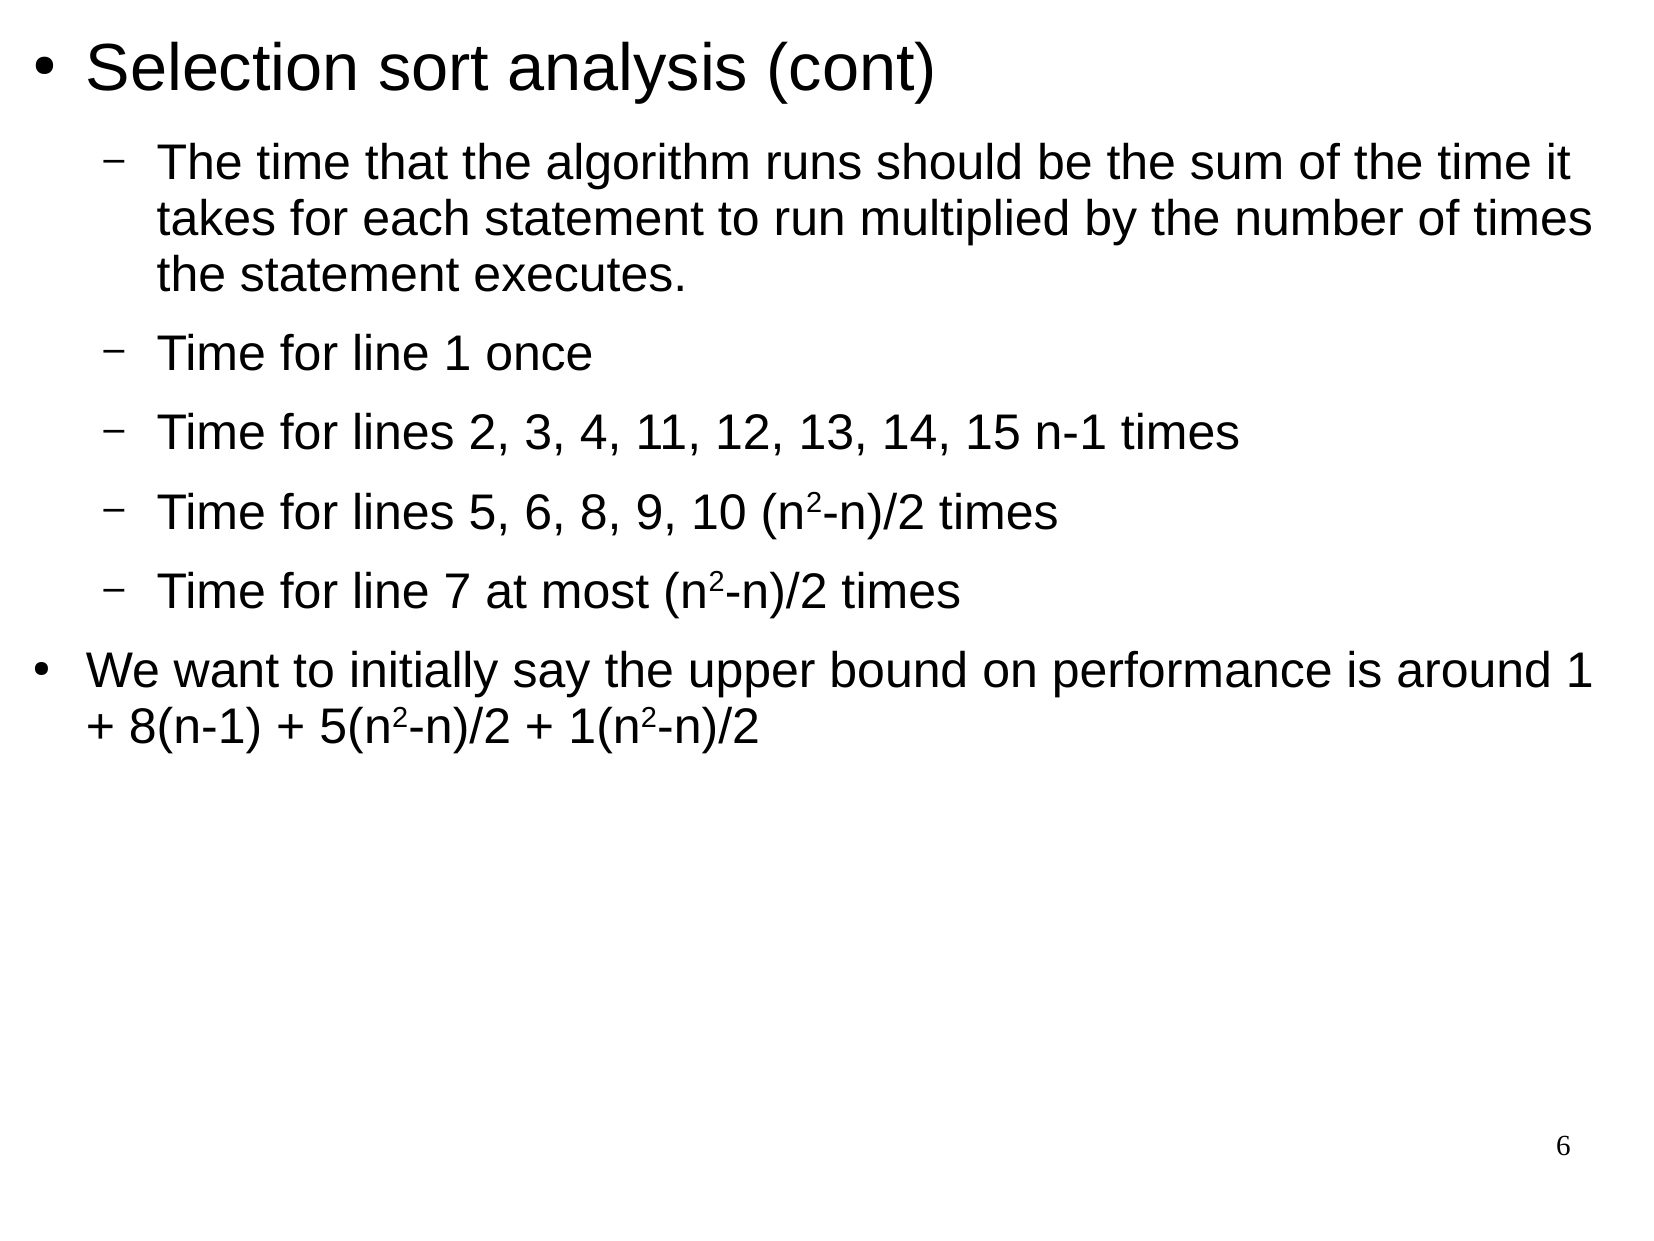

# Selection sort analysis (cont)
The time that the algorithm runs should be the sum of the time it takes for each statement to run multiplied by the number of times the statement executes.
Time for line 1 once
Time for lines 2, 3, 4, 11, 12, 13, 14, 15 n-1 times
Time for lines 5, 6, 8, 9, 10 (n2-n)/2 times
Time for line 7 at most (n2-n)/2 times
We want to initially say the upper bound on performance is around 1 + 8(n-1) + 5(n2-n)/2 + 1(n2-n)/2
6